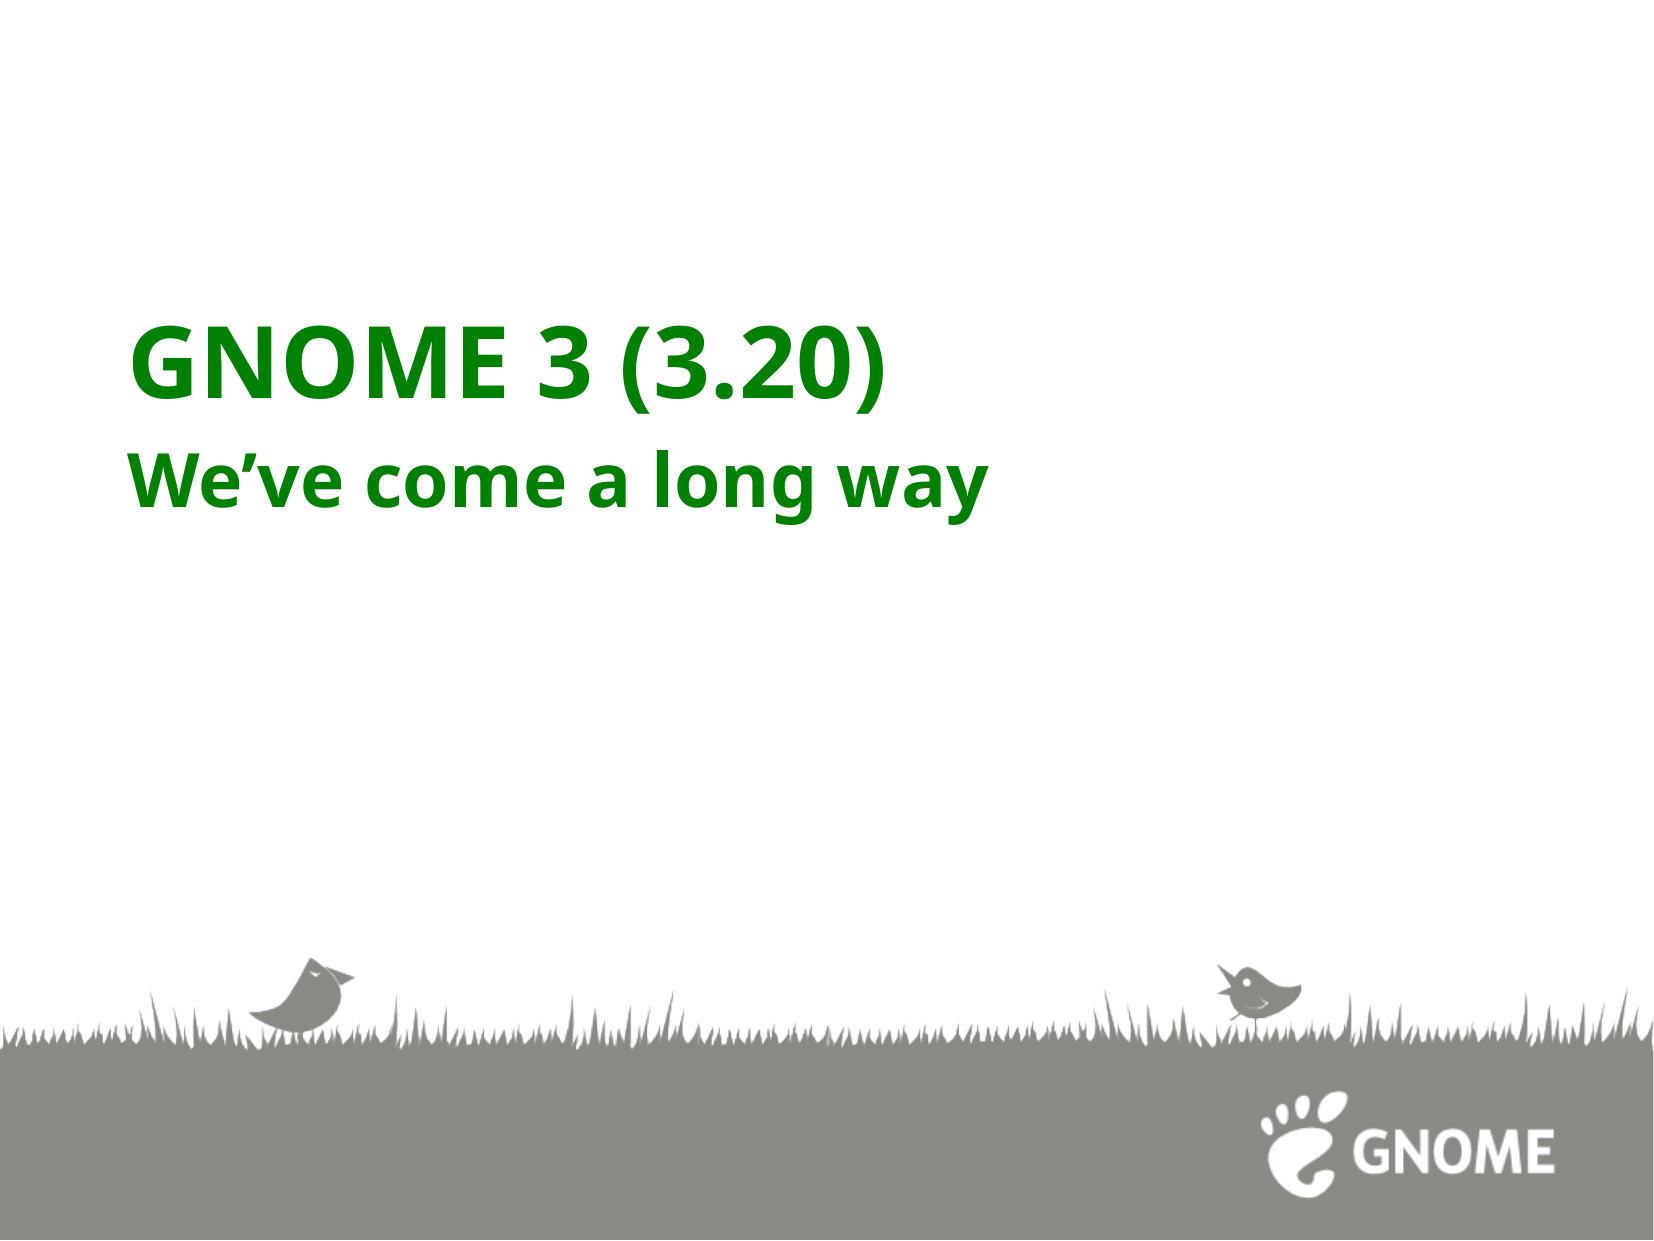

GNOME 3 (3.20)
We’ve come a long way